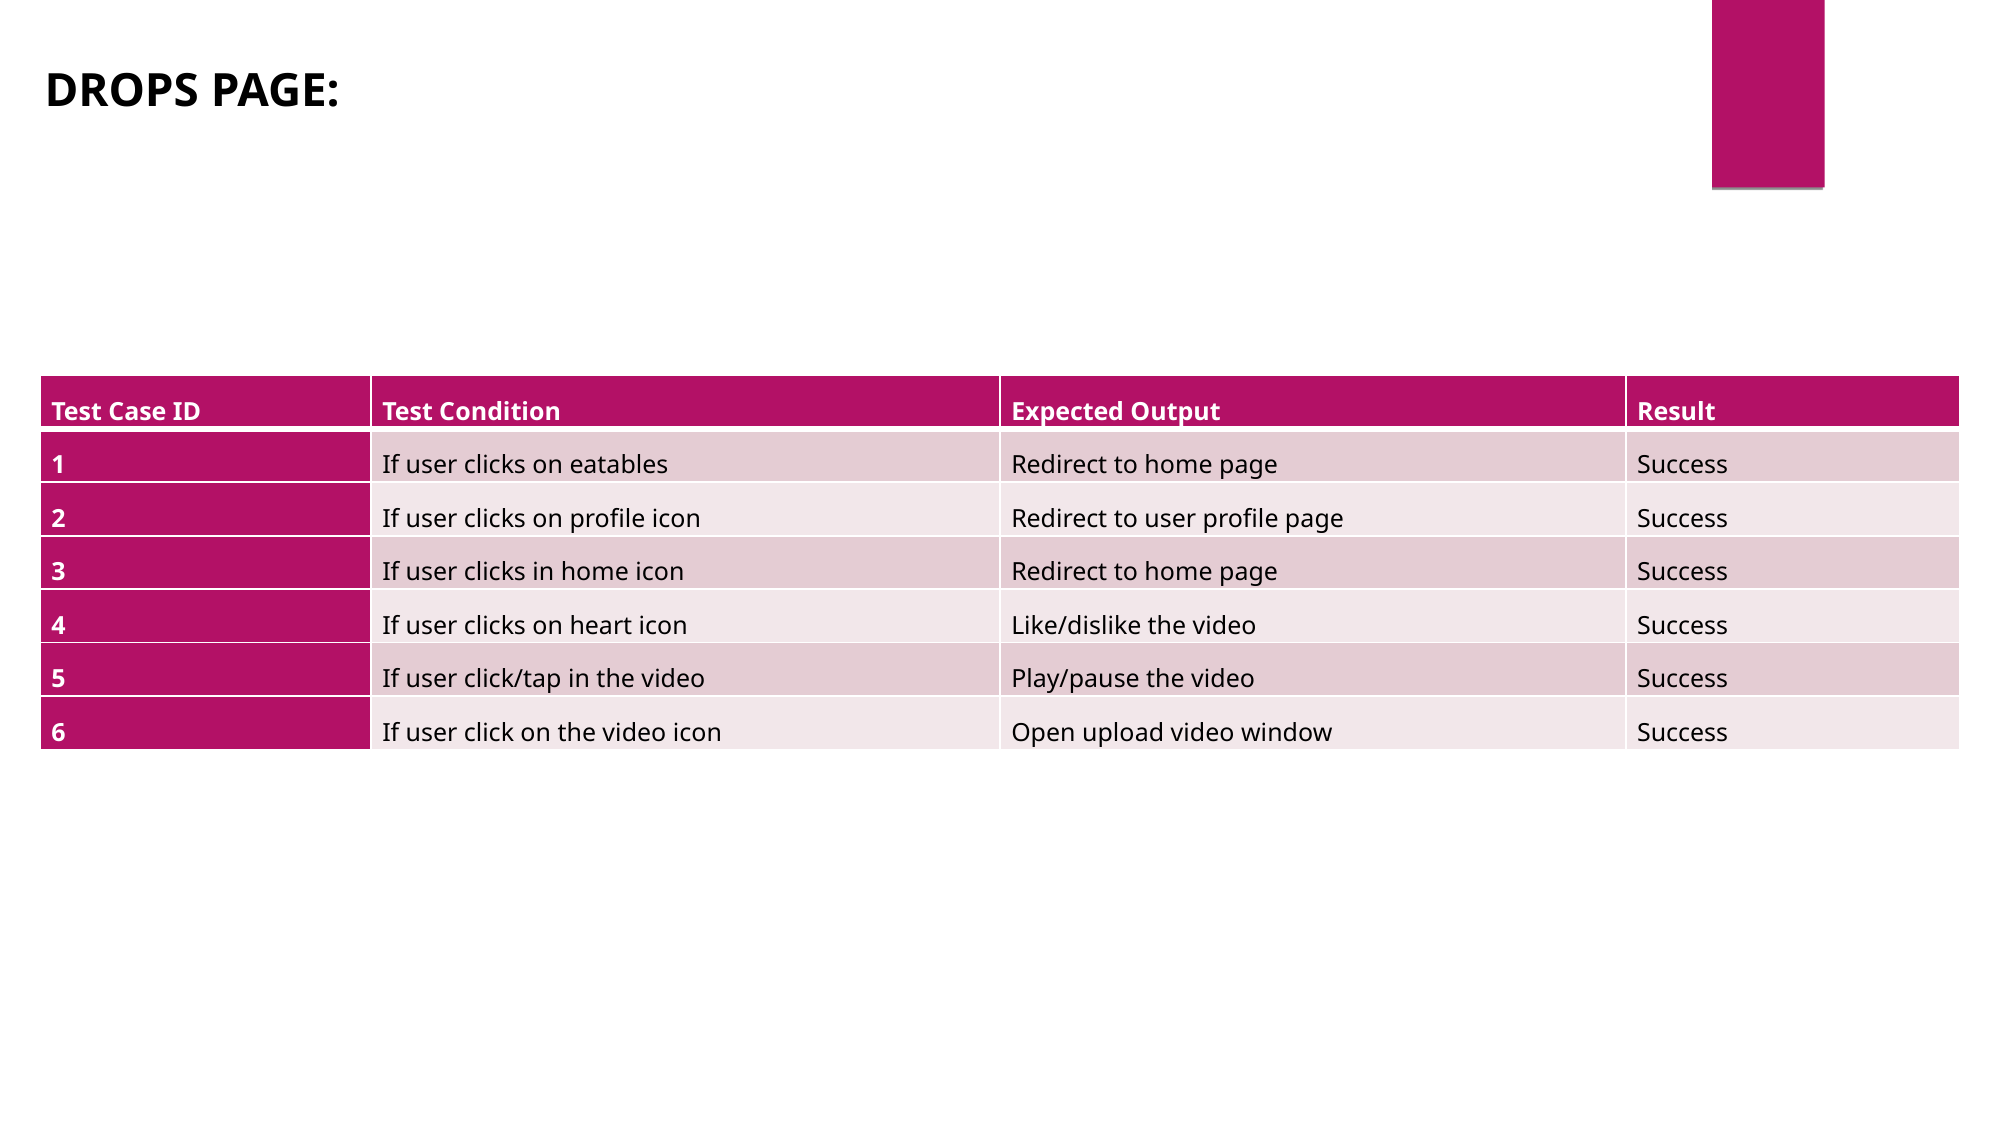

# DROPS PAGE:
| Test Case ID | Test Condition | Expected Output | Result |
| --- | --- | --- | --- |
| 1 | If user clicks on eatables | Redirect to home page | Success |
| 2 | If user clicks on profile icon | Redirect to user profile page | Success |
| 3 | If user clicks in home icon | Redirect to home page | Success |
| 4 | If user clicks on heart icon | Like/dislike the video | Success |
| 5 | If user click/tap in the video | Play/pause the video | Success |
| 6 | If user click on the video icon | Open upload video window | Success |